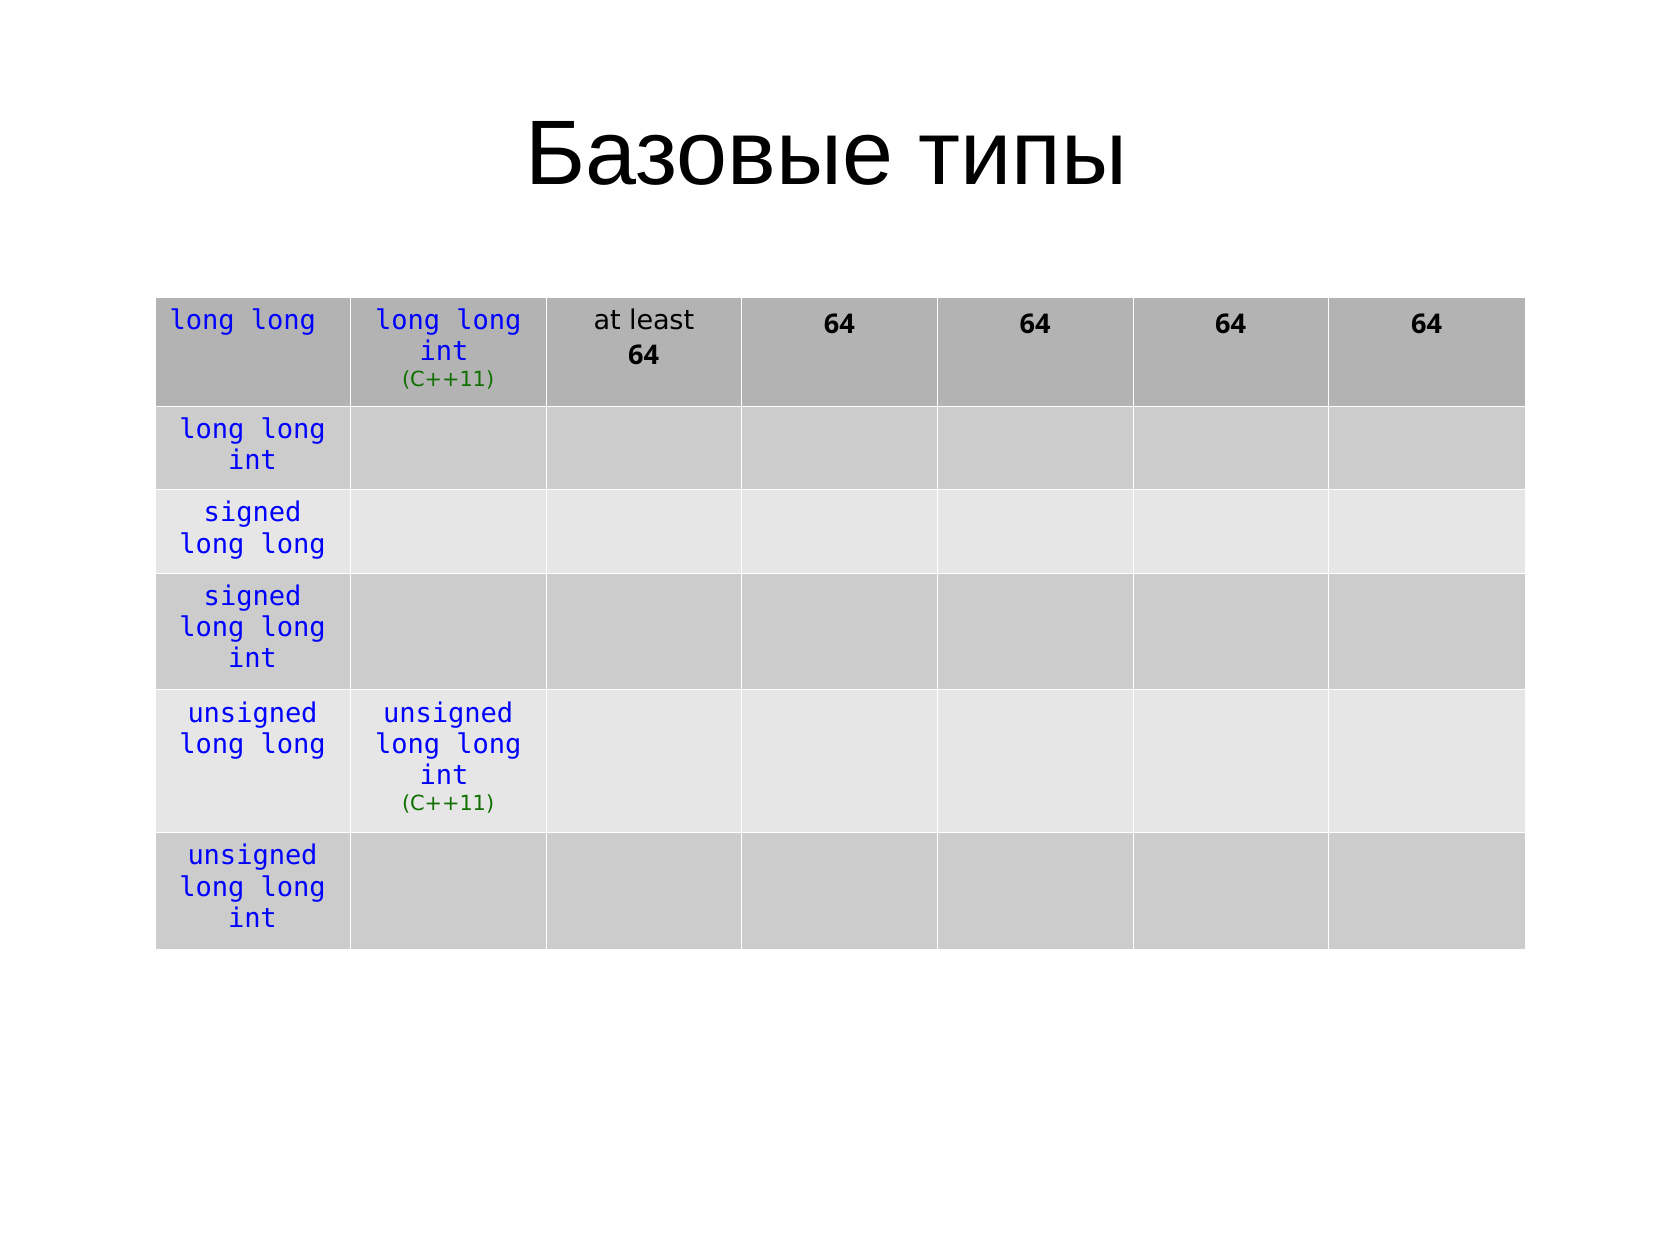

# Базовые типы
| long long | long long int (C++11) | at least 64 | 64 | 64 | 64 | 64 |
| --- | --- | --- | --- | --- | --- | --- |
| long long int | | | | | | |
| signed long long | | | | | | |
| signed long long int | | | | | | |
| unsigned long long | unsigned long long int (C++11) | | | | | |
| unsigned long long int | | | | | | |